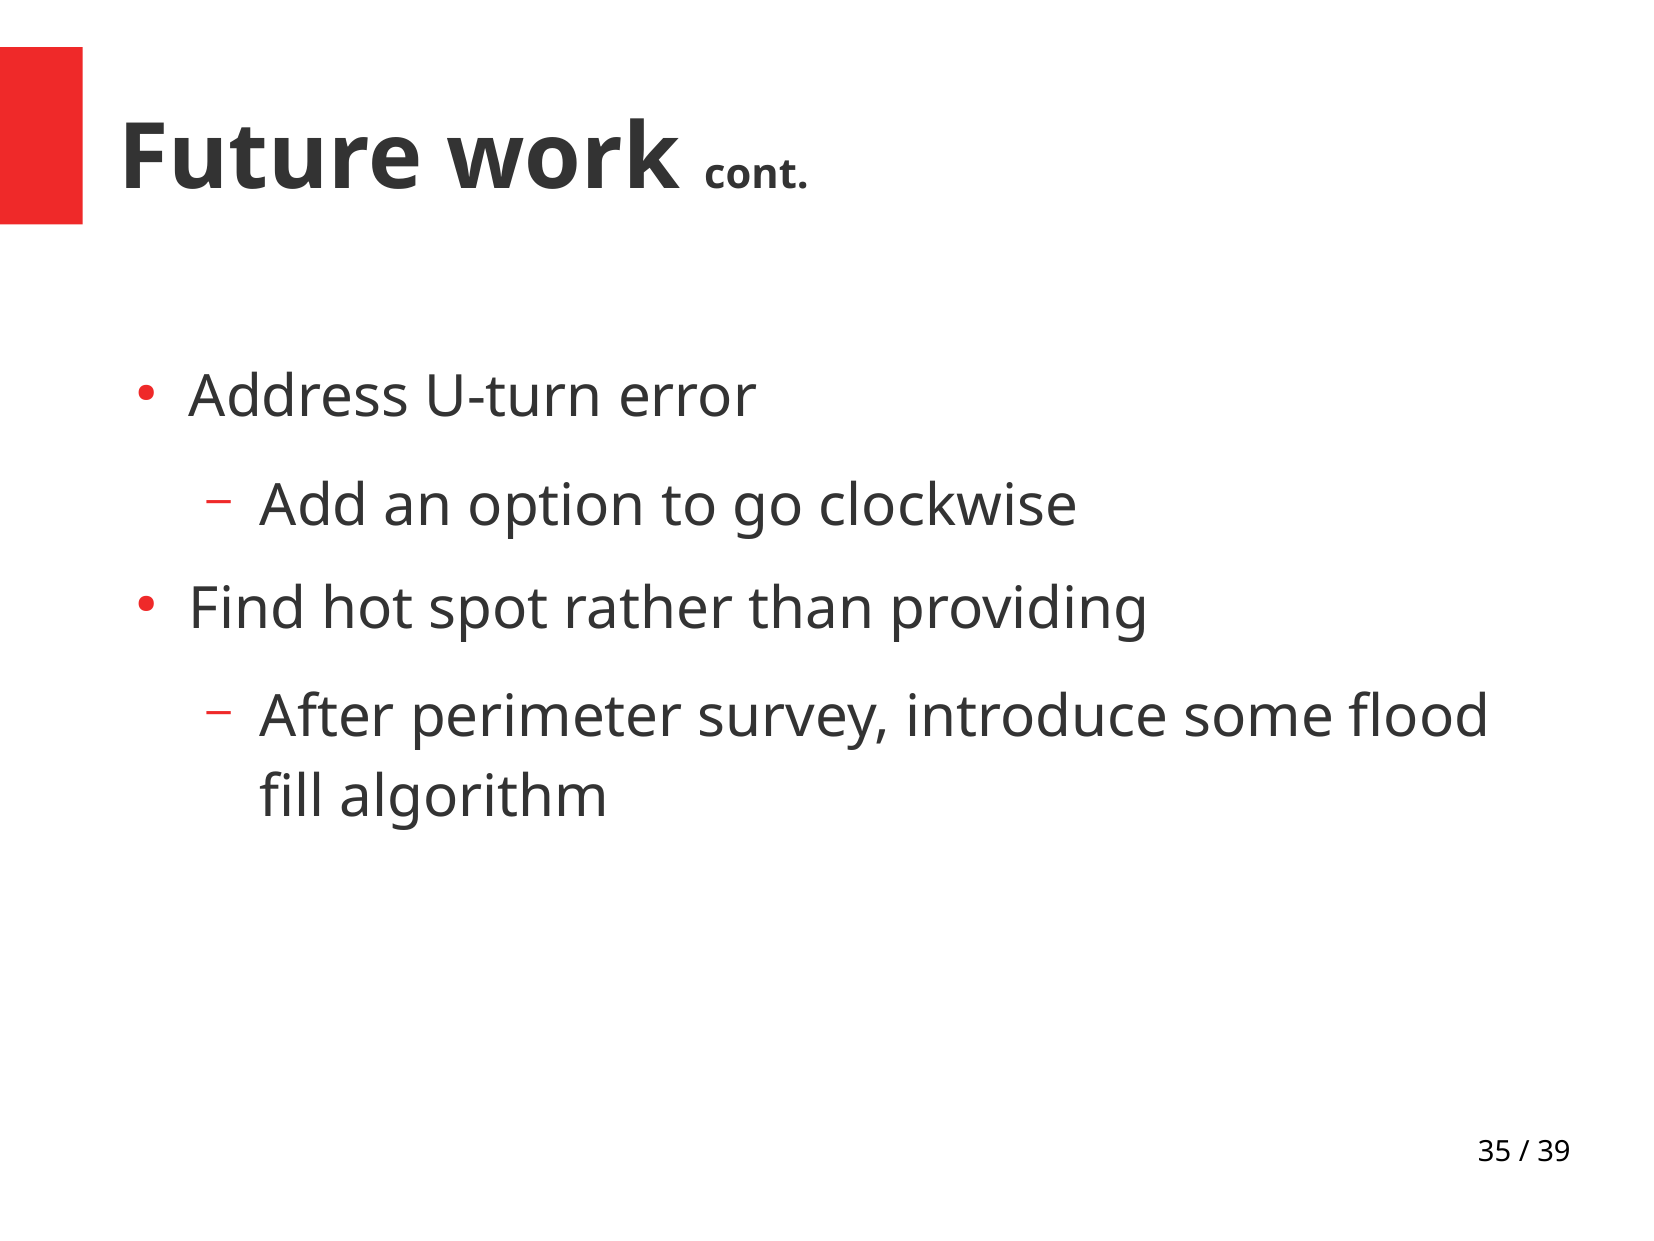

# Future work cont.
Address U-turn error
Add an option to go clockwise
Find hot spot rather than providing
After perimeter survey, introduce some flood fill algorithm
35